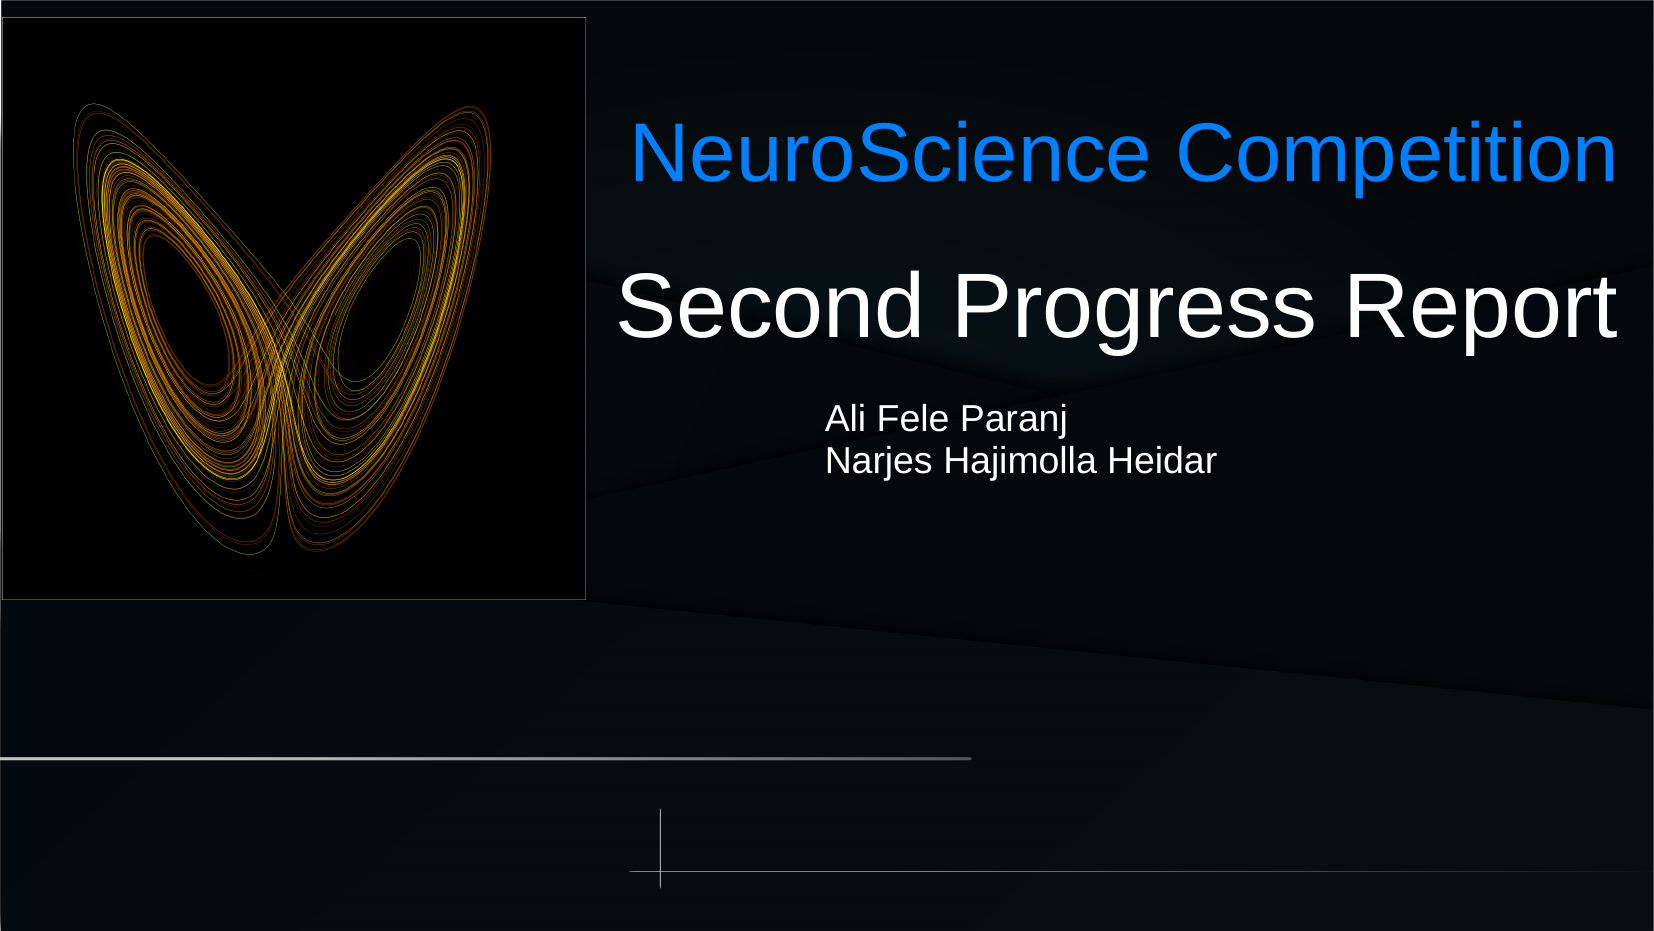

NeuroScience Competition
# Second Progress Report
Ali Fele Paranj
Narjes Hajimolla Heidar